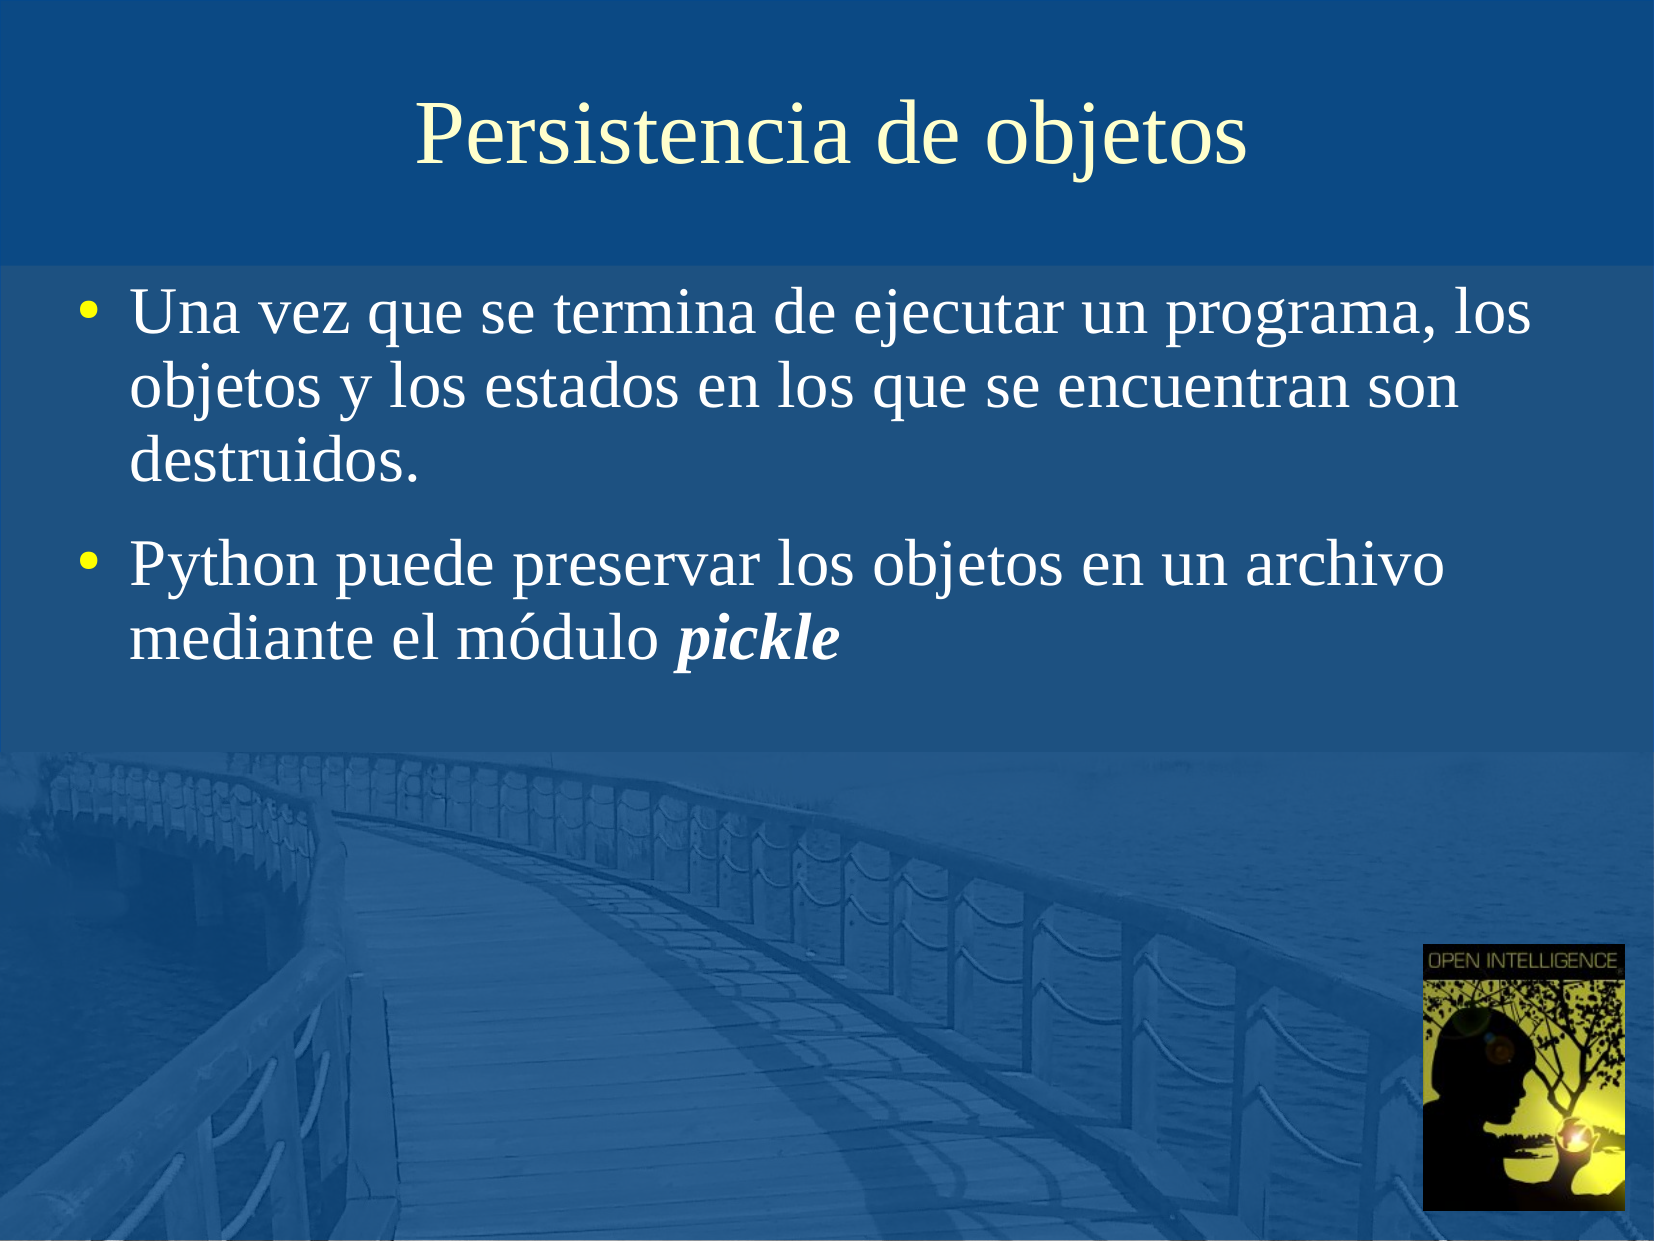

# Persistencia de objetos
Una vez que se termina de ejecutar un programa, los objetos y los estados en los que se encuentran son destruidos.
Python puede preservar los objetos en un archivo mediante el módulo pickle